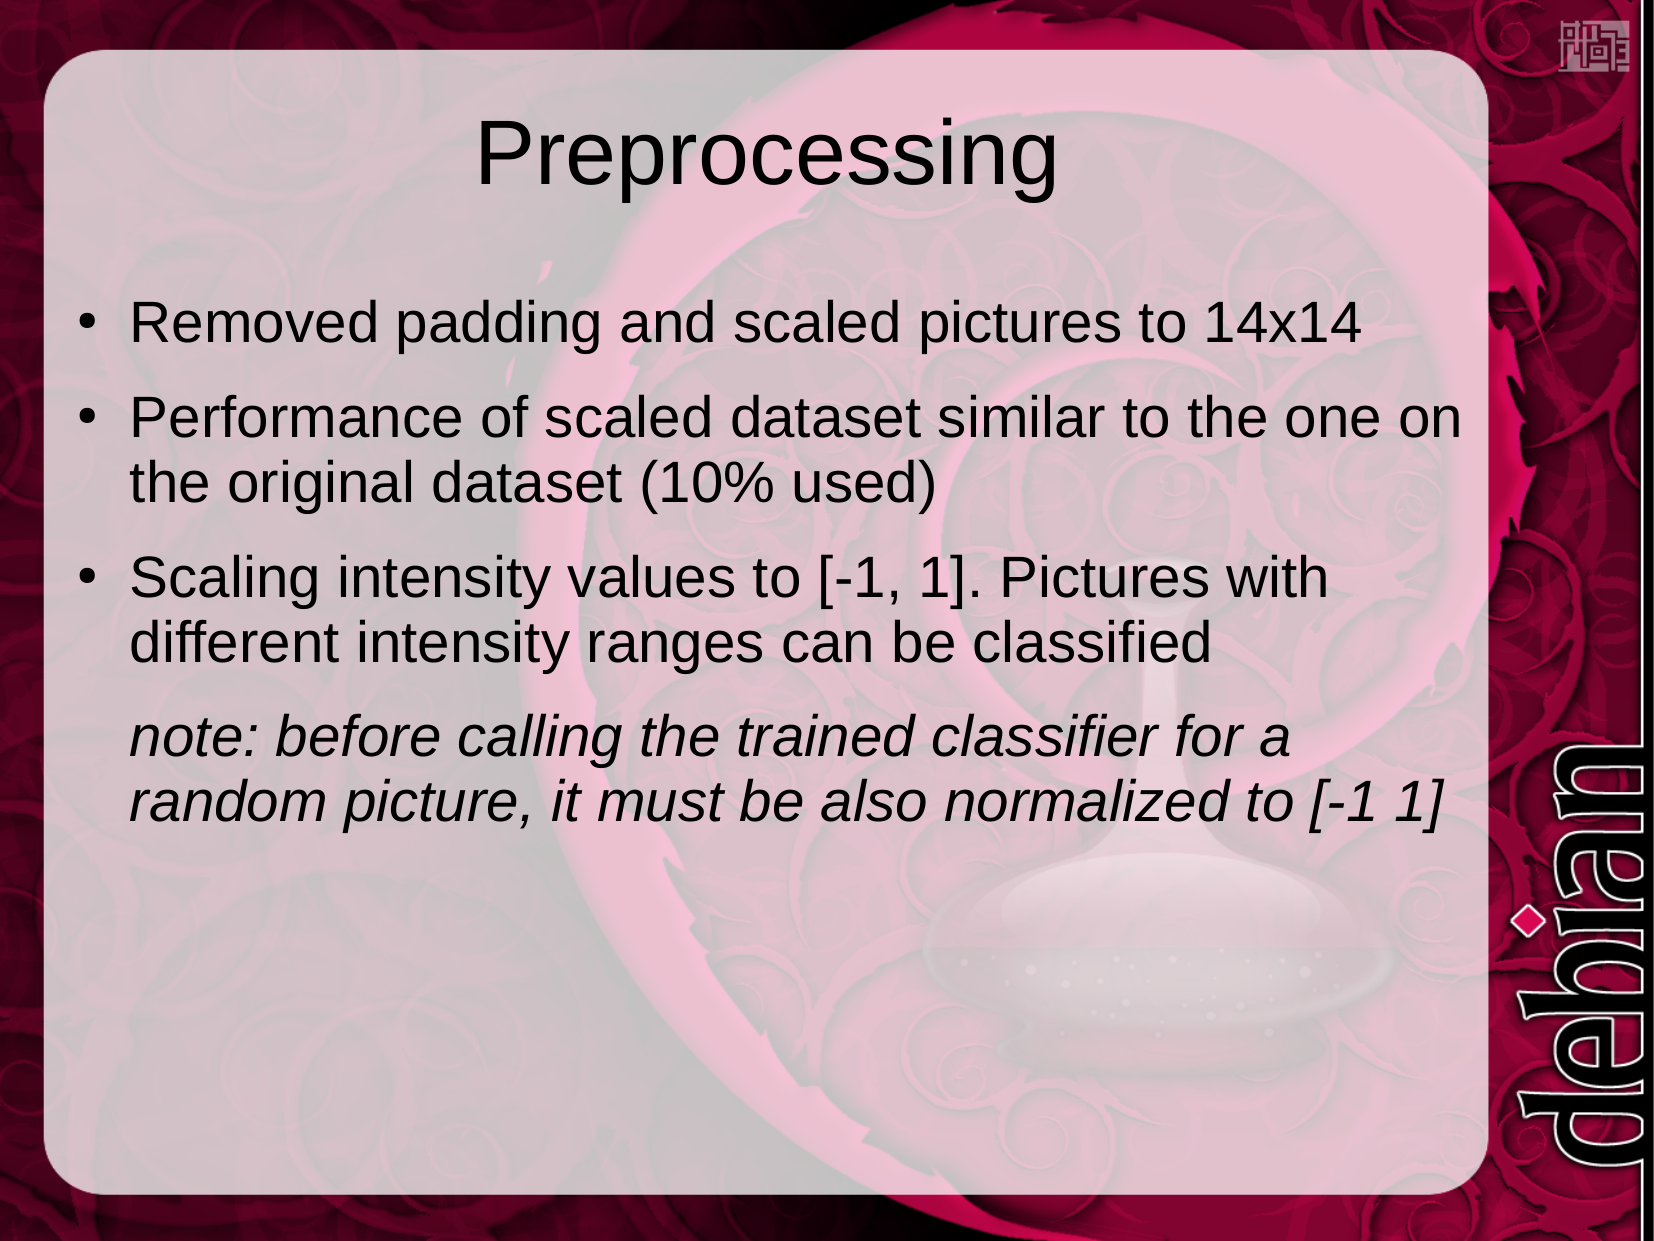

# Preprocessing
Removed padding and scaled pictures to 14x14
Performance of scaled dataset similar to the one on the original dataset (10% used)
Scaling intensity values to [-1, 1]. Pictures with different intensity ranges can be classified
note: before calling the trained classifier for a random picture, it must be also normalized to [-1 1]